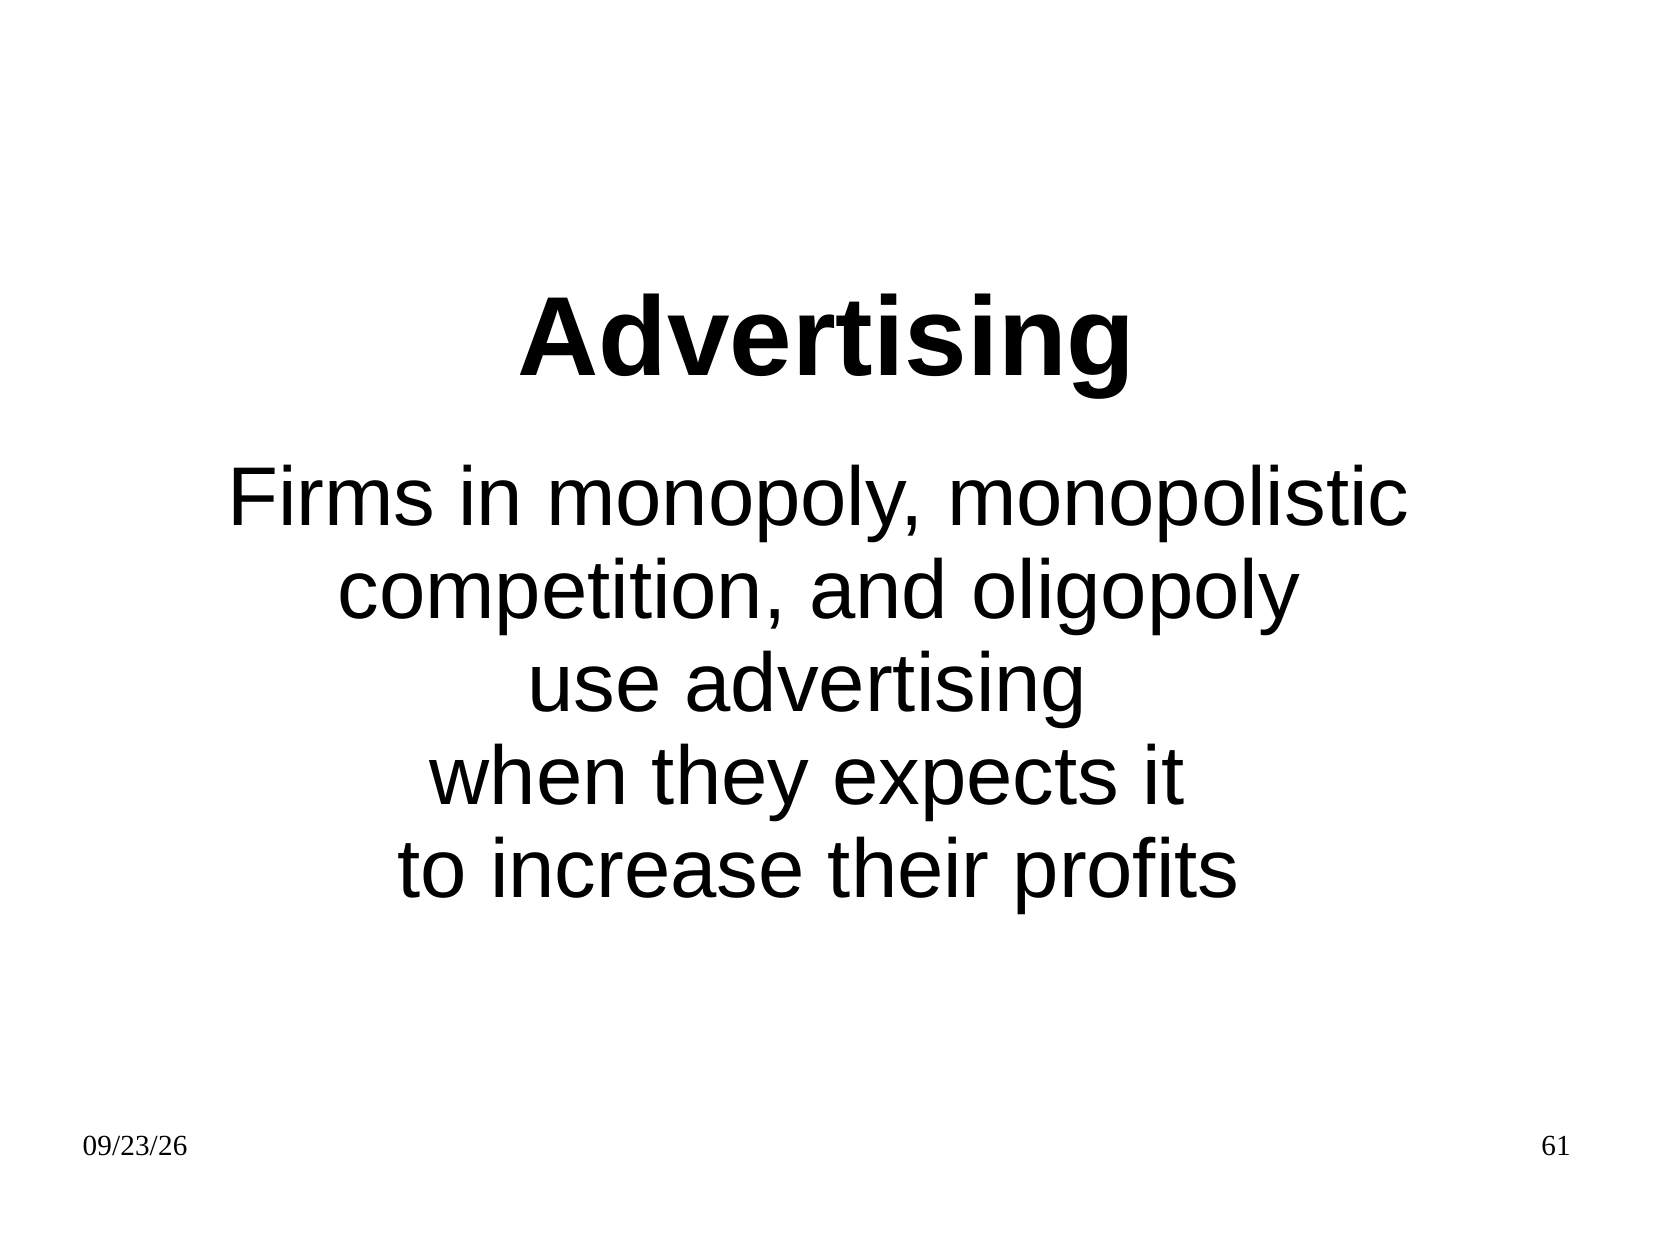

# Advertising
Firms in monopoly, monopolistic competition, and oligopoly
use advertising
when they expects it
to increase their profits
61